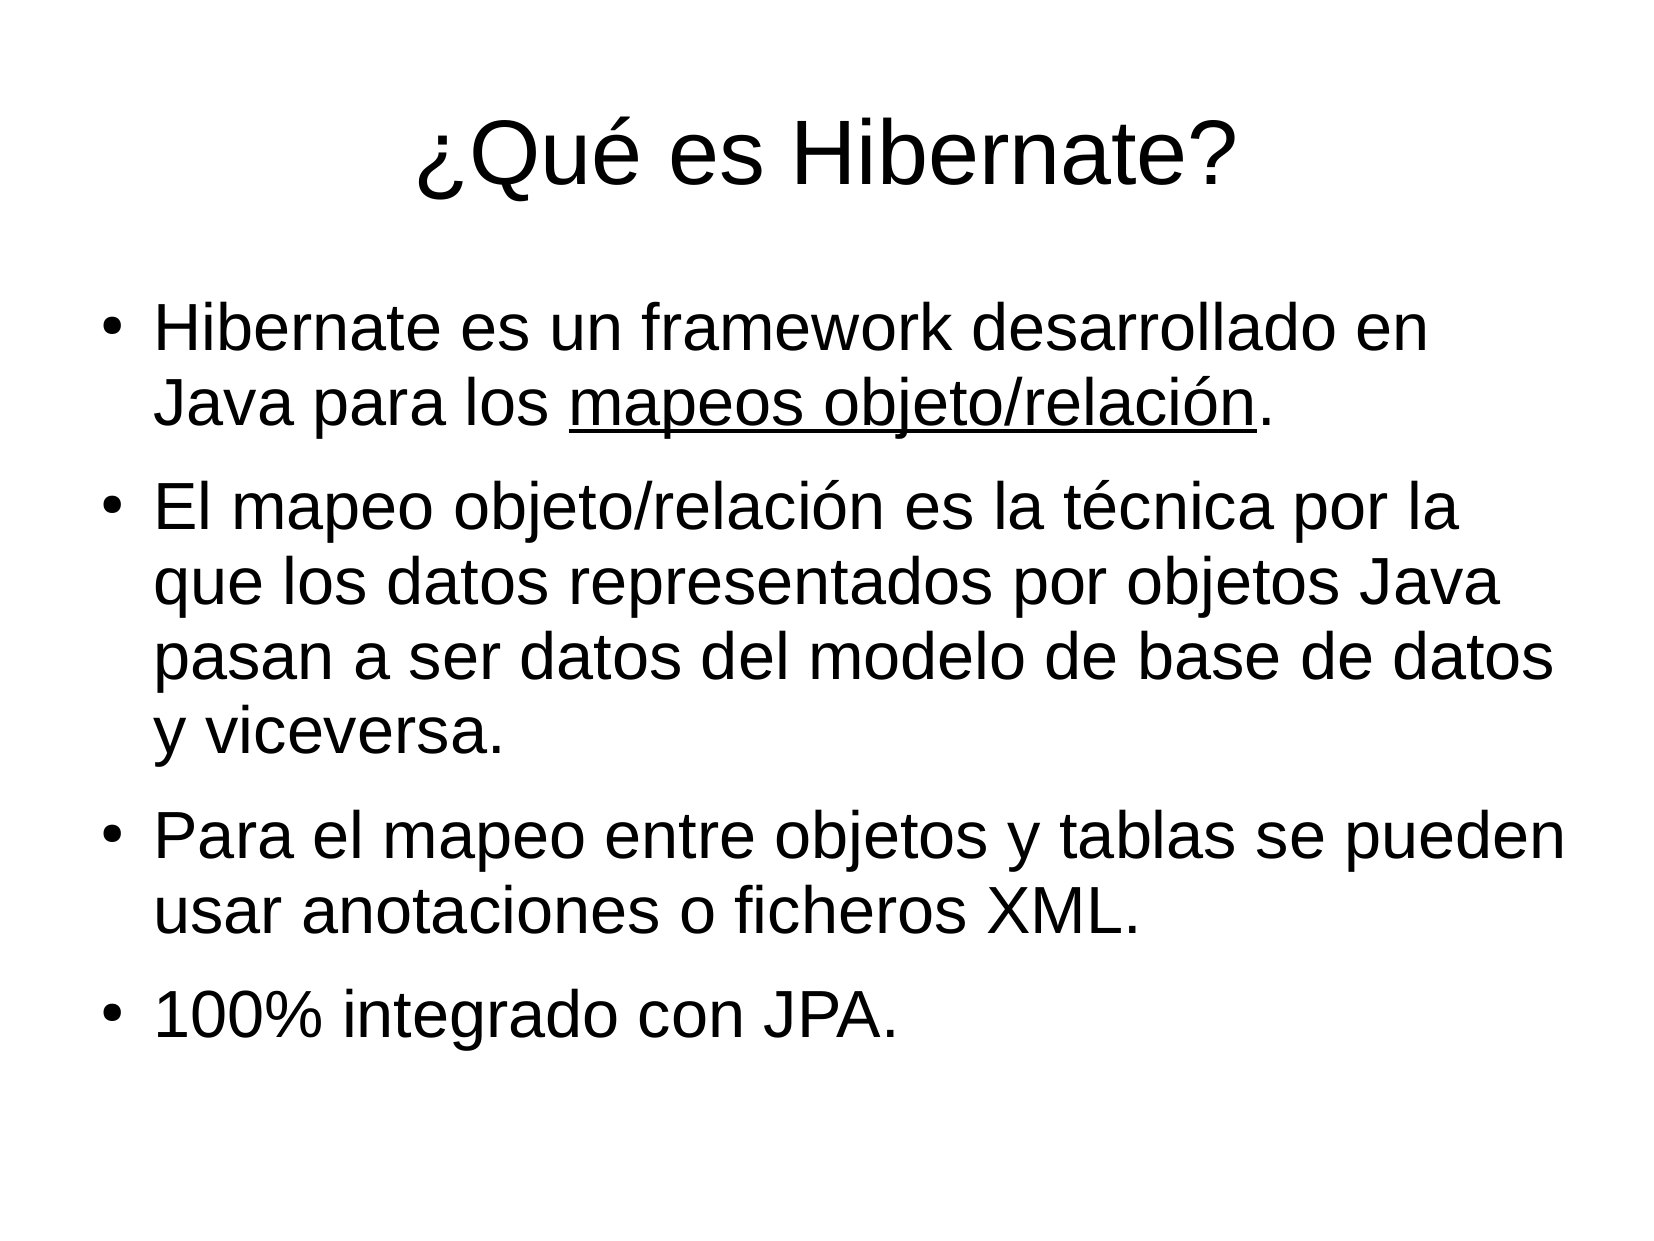

# ¿Qué es Hibernate?
Hibernate es un framework desarrollado en Java para los mapeos objeto/relación.
El mapeo objeto/relación es la técnica por la que los datos representados por objetos Java pasan a ser datos del modelo de base de datos y viceversa.
Para el mapeo entre objetos y tablas se pueden usar anotaciones o ficheros XML.
100% integrado con JPA.